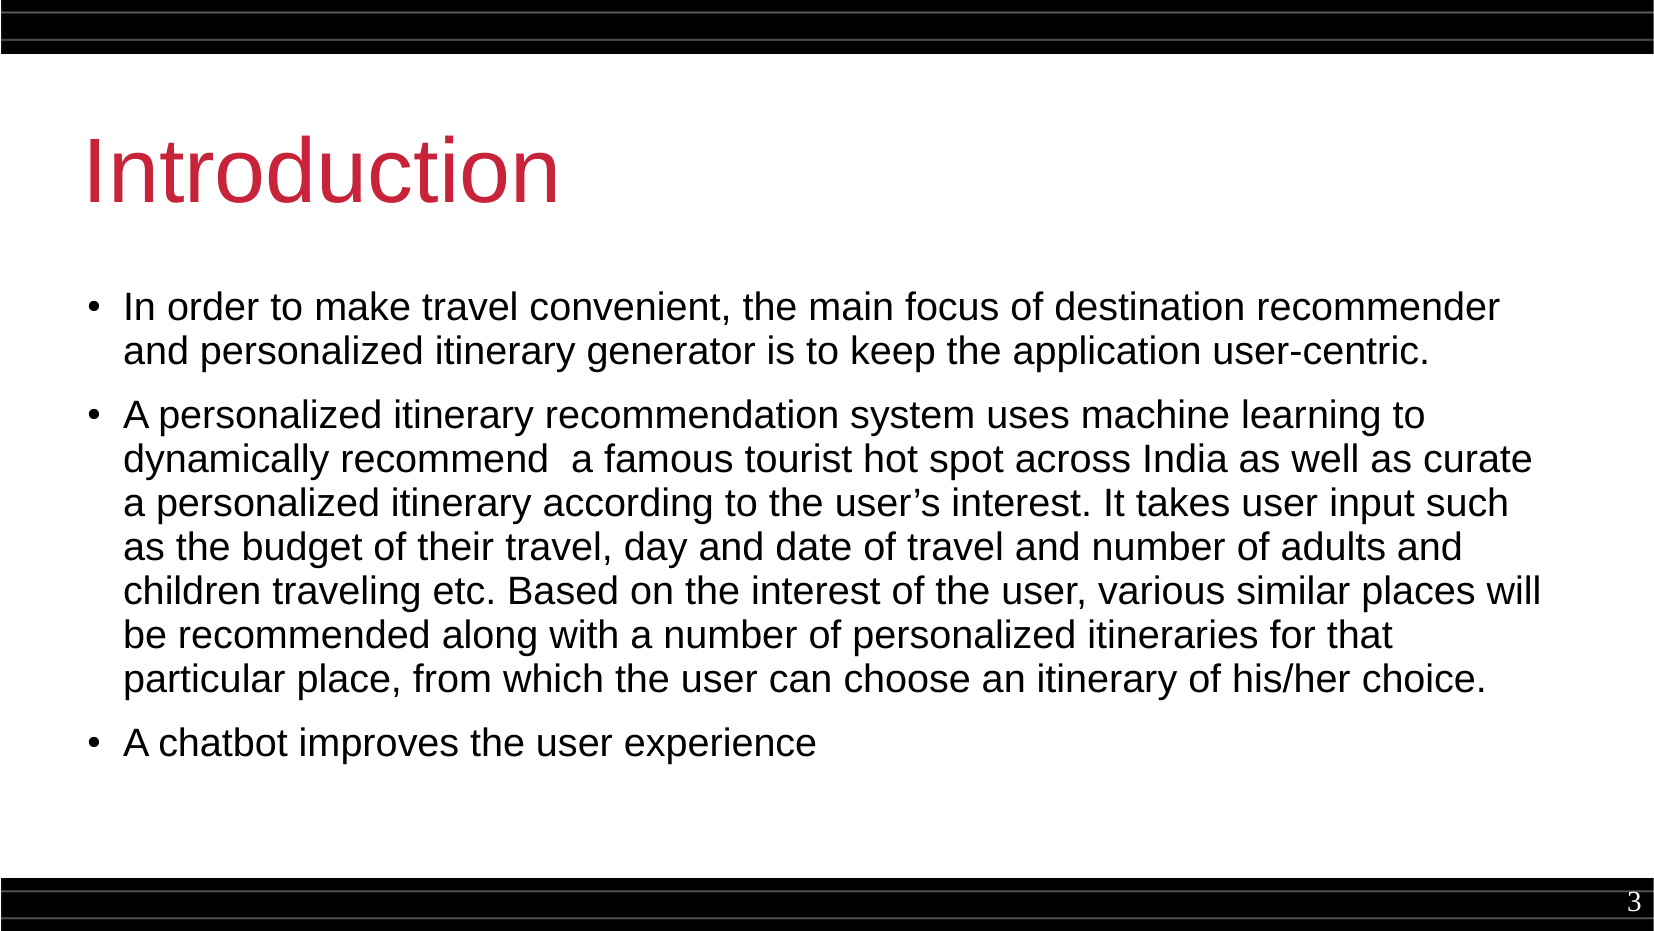

# Introduction
In order to make travel convenient, the main focus of destination recommender and personalized itinerary generator is to keep the application user-centric.
A personalized itinerary recommendation system uses machine learning to dynamically recommend a famous tourist hot spot across India as well as curate a personalized itinerary according to the user’s interest. It takes user input such as the budget of their travel, day and date of travel and number of adults and children traveling etc. Based on the interest of the user, various similar places will be recommended along with a number of personalized itineraries for that particular place, from which the user can choose an itinerary of his/her choice.
A chatbot improves the user experience